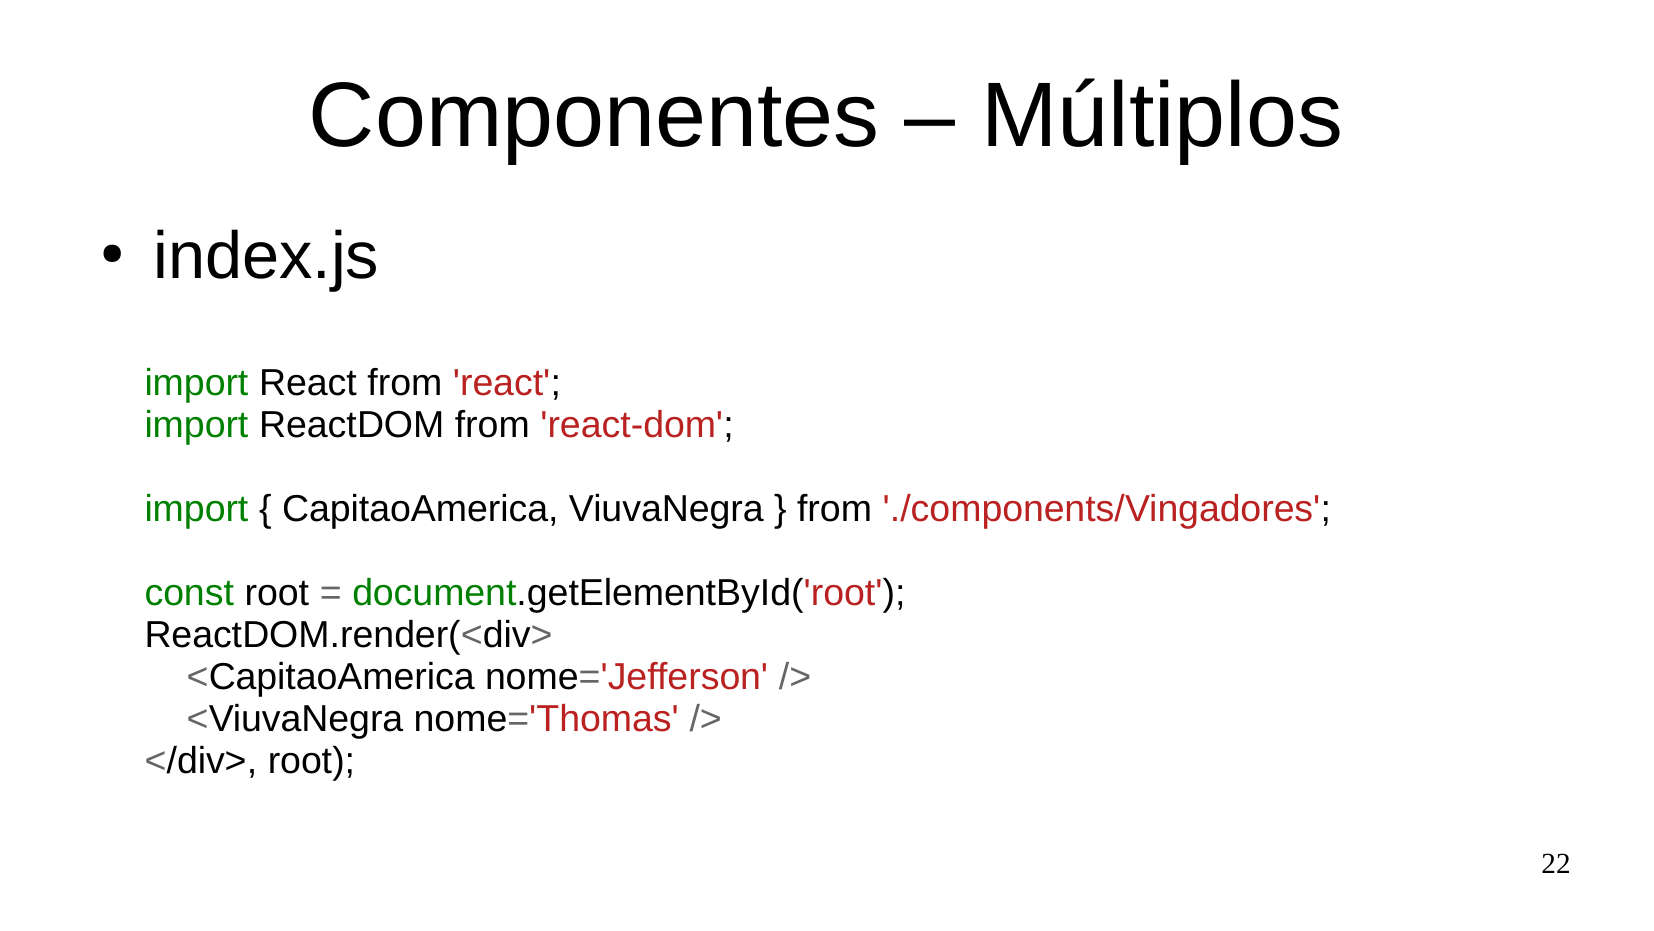

# Componentes – Múltiplos
index.js
import React from 'react';
import ReactDOM from 'react-dom';
import { CapitaoAmerica, ViuvaNegra } from './components/Vingadores';
const root = document.getElementById('root');
ReactDOM.render(<div>
 <CapitaoAmerica nome='Jefferson' />
 <ViuvaNegra nome='Thomas' />
</div>, root);
22